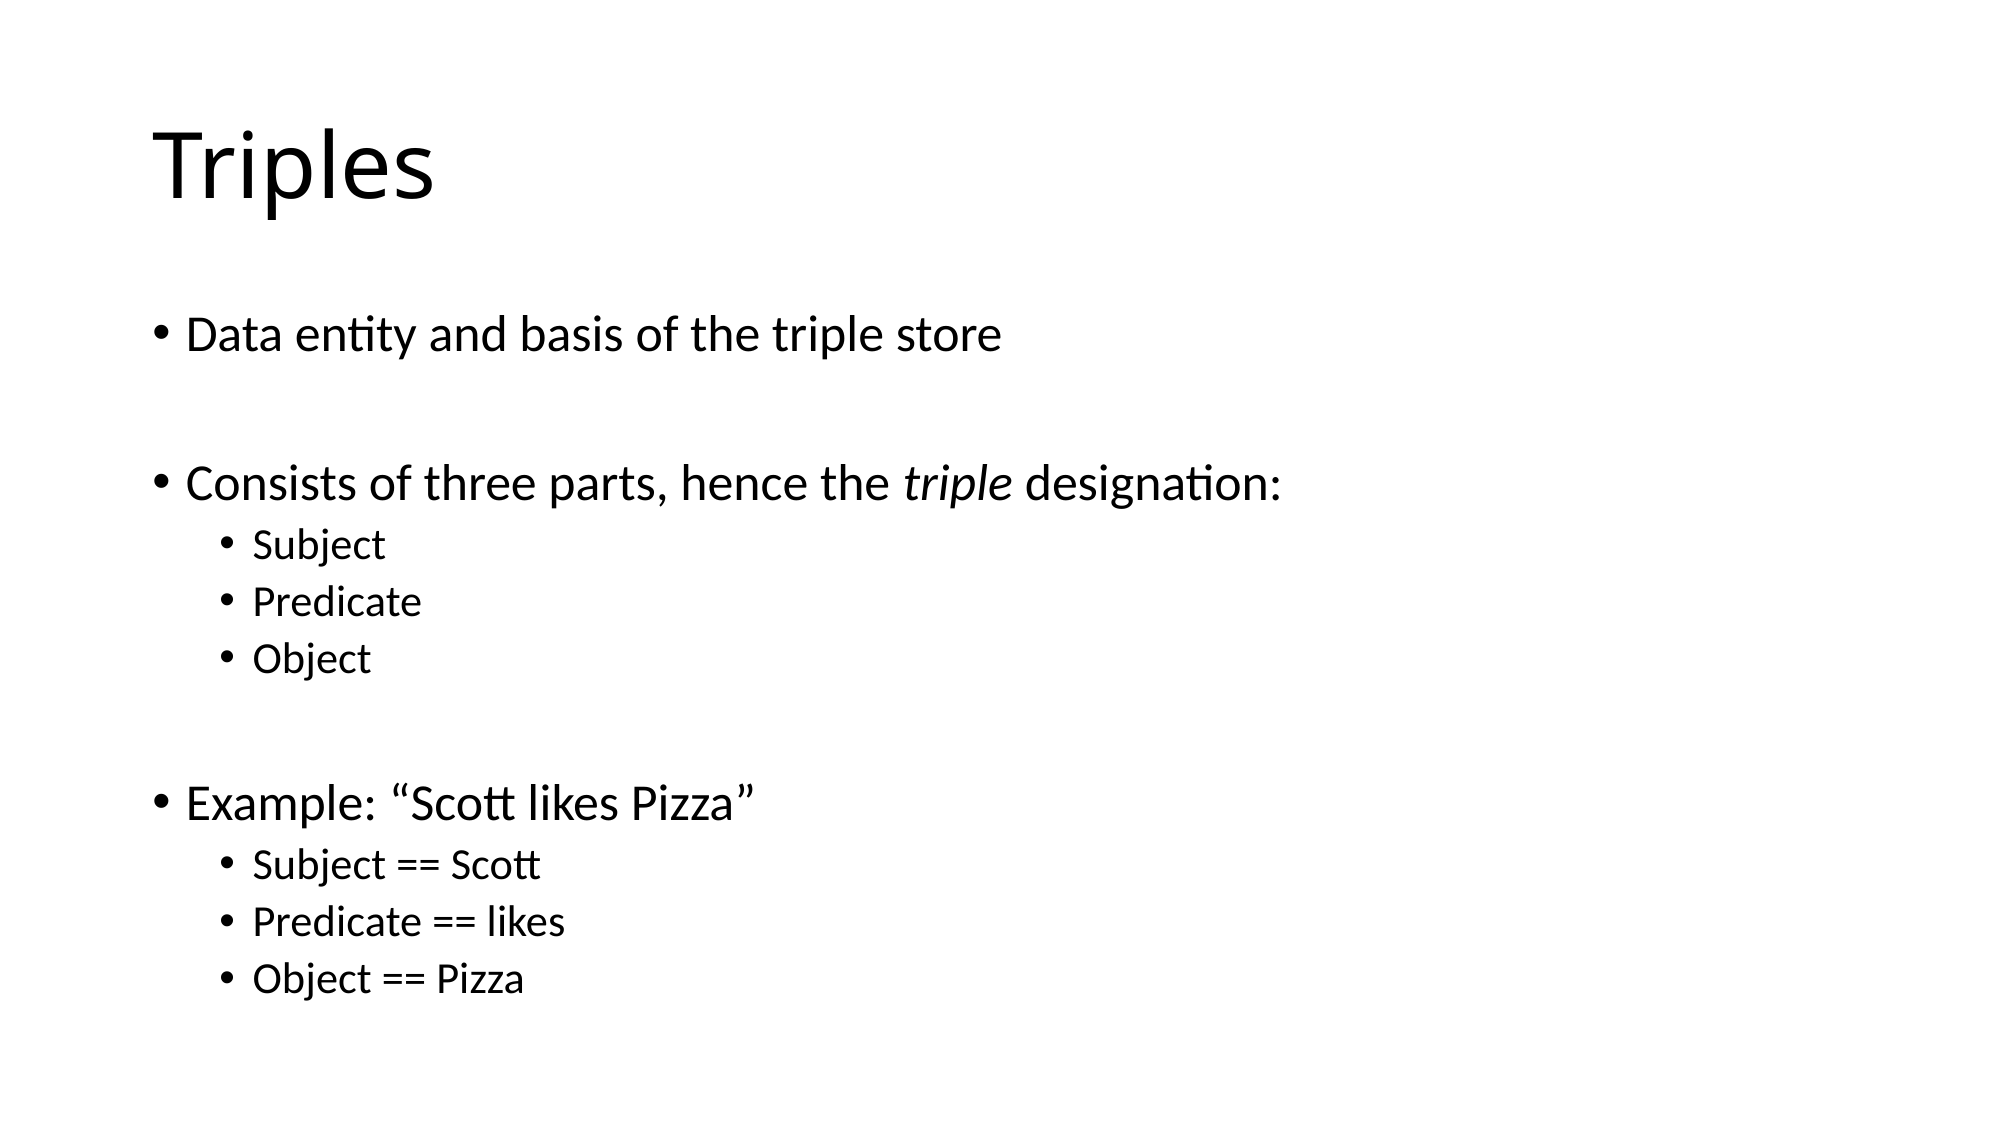

# Triples
Data entity and basis of the triple store
Consists of three parts, hence the triple designation:
Subject
Predicate
Object
Example: “Scott likes Pizza”
Subject == Scott
Predicate == likes
Object == Pizza